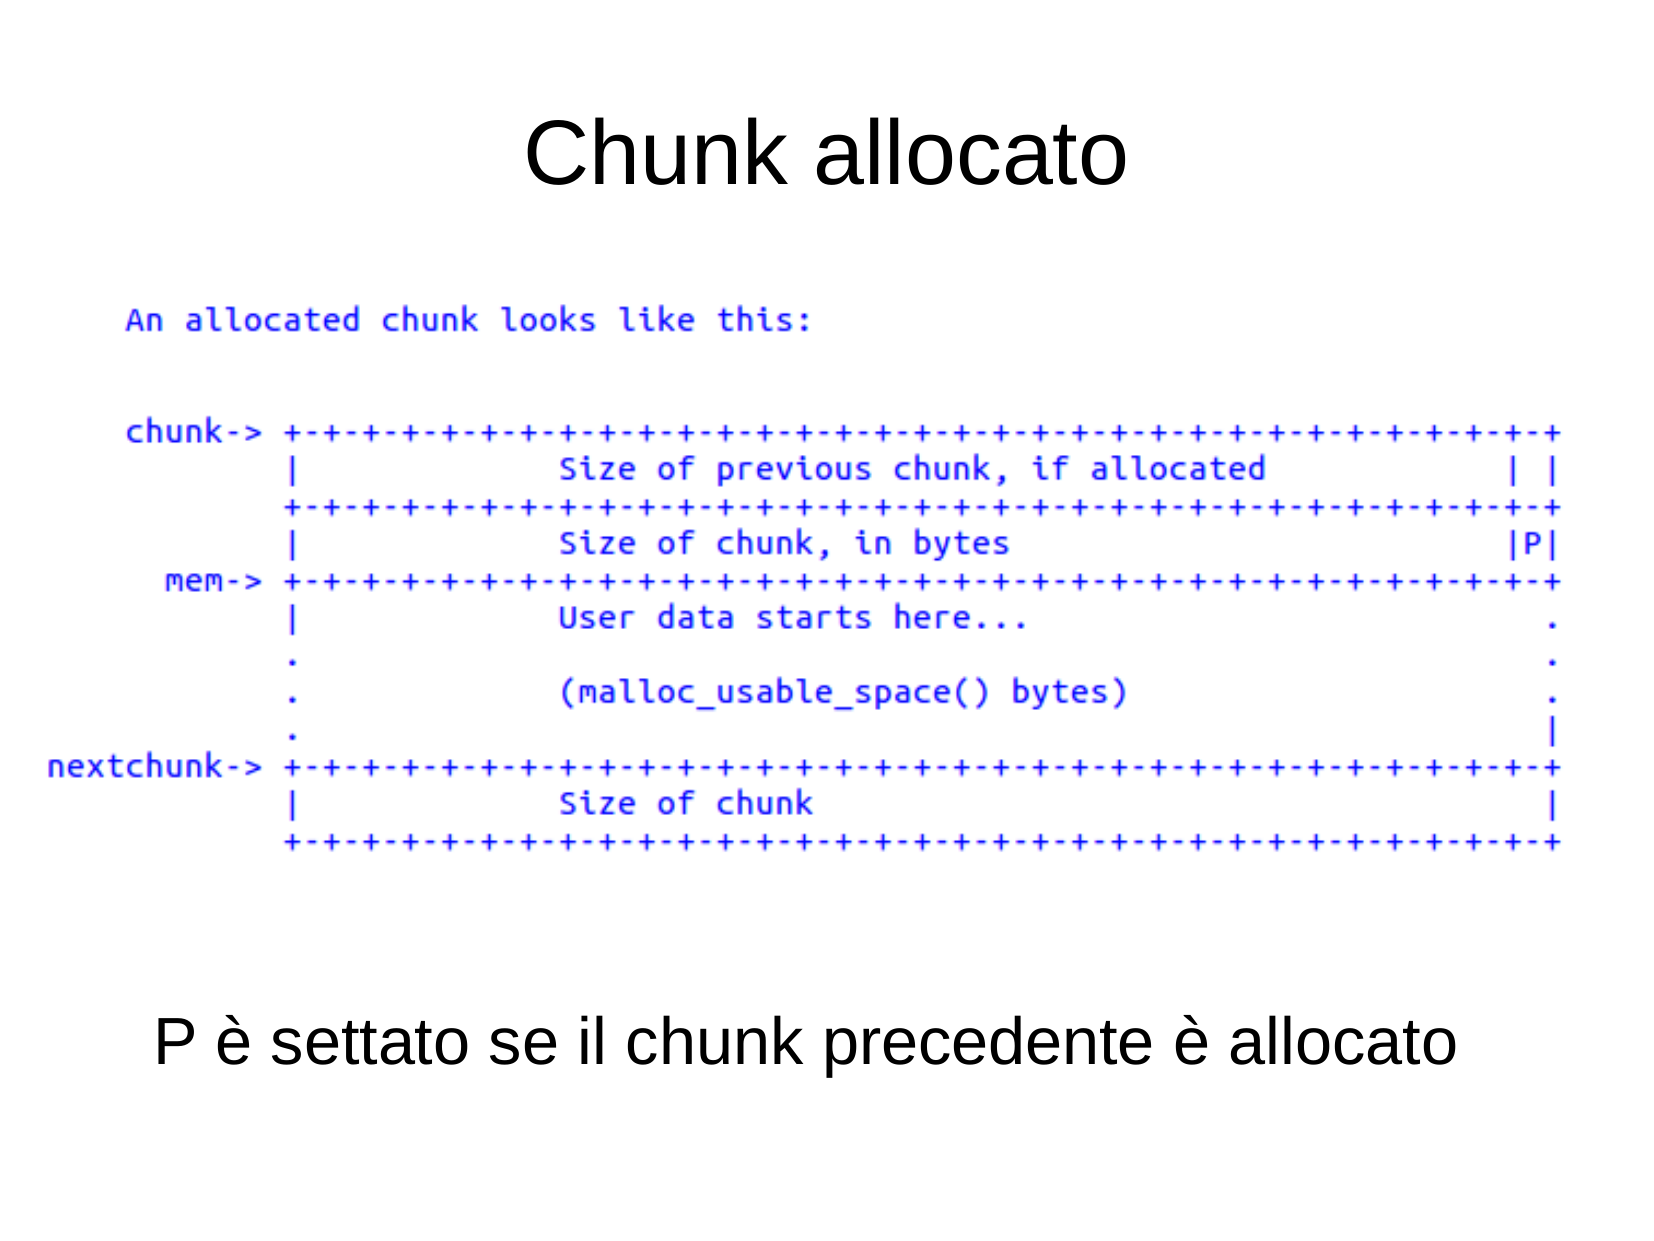

# Chunk allocato
P è settato se il chunk precedente è allocato